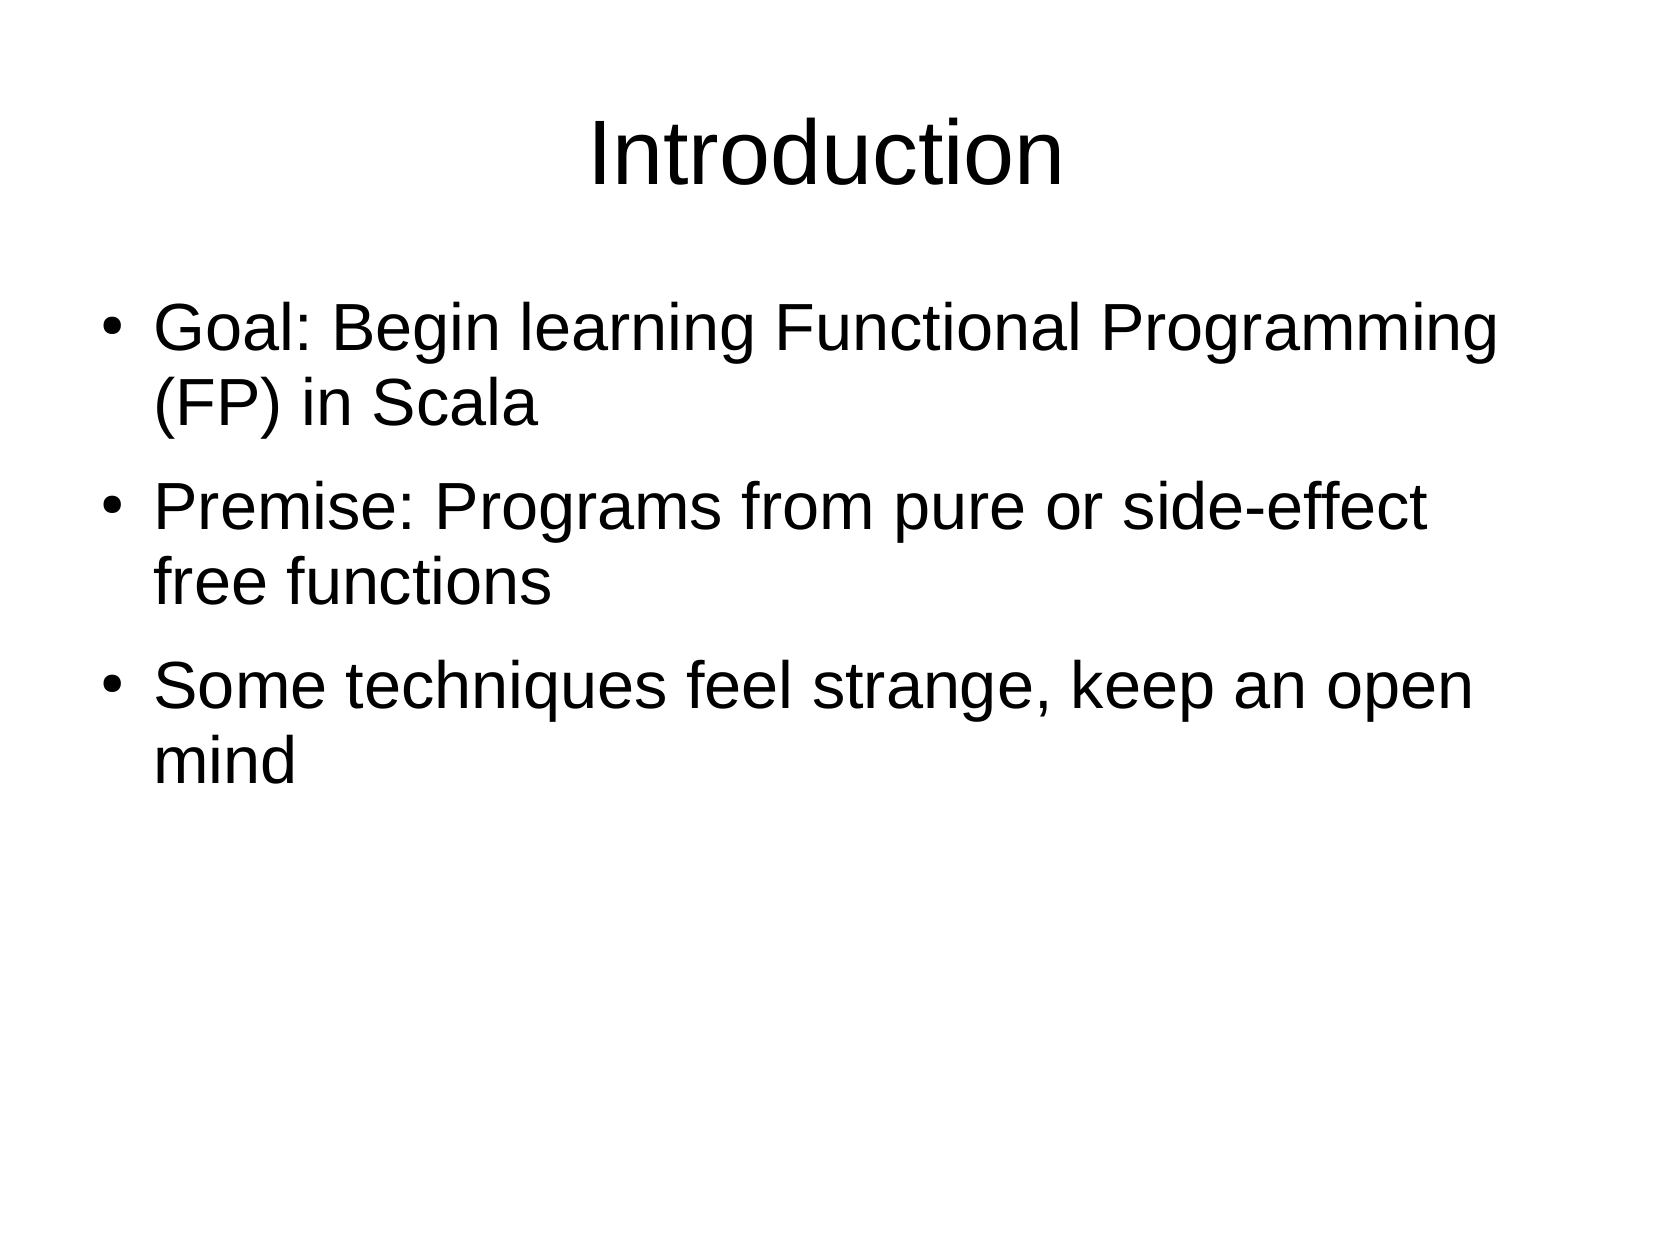

# Introduction
Goal: Begin learning Functional Programming (FP) in Scala
Premise: Programs from pure or side-effect free functions
Some techniques feel strange, keep an open mind